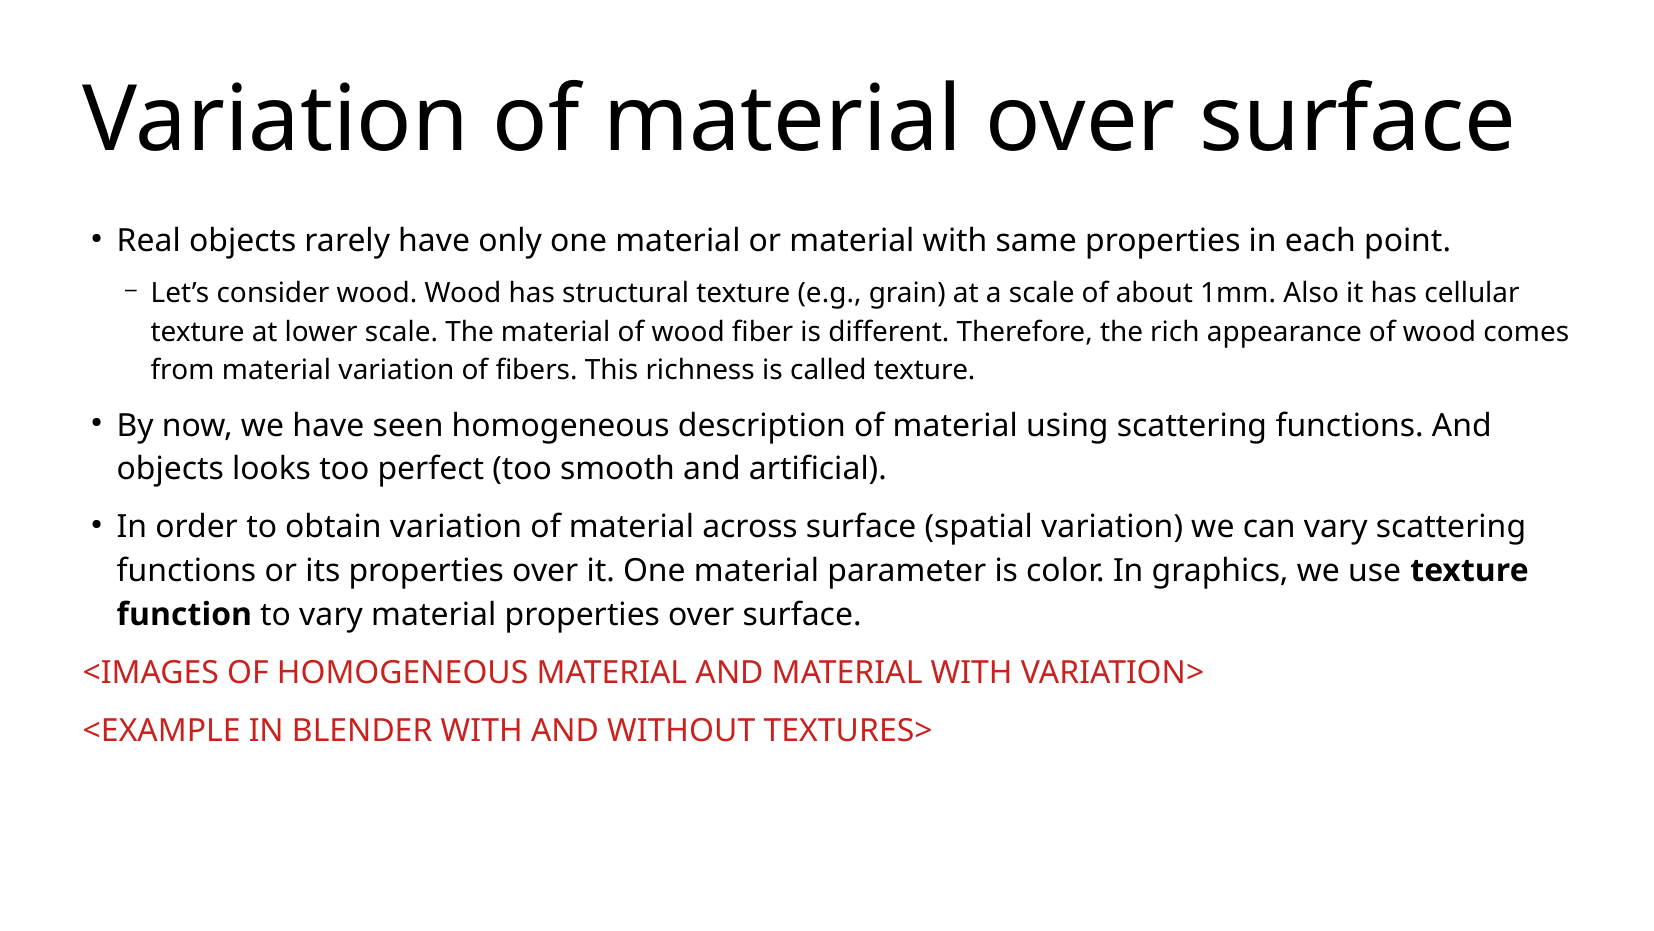

# Variation of material over surface
Real objects rarely have only one material or material with same properties in each point.
Let’s consider wood. Wood has structural texture (e.g., grain) at a scale of about 1mm. Also it has cellular texture at lower scale. The material of wood fiber is different. Therefore, the rich appearance of wood comes from material variation of fibers. This richness is called texture.
By now, we have seen homogeneous description of material using scattering functions. And objects looks too perfect (too smooth and artificial).
In order to obtain variation of material across surface (spatial variation) we can vary scattering functions or its properties over it. One material parameter is color. In graphics, we use texture function to vary material properties over surface.
<IMAGES OF HOMOGENEOUS MATERIAL AND MATERIAL WITH VARIATION>
<EXAMPLE IN BLENDER WITH AND WITHOUT TEXTURES>